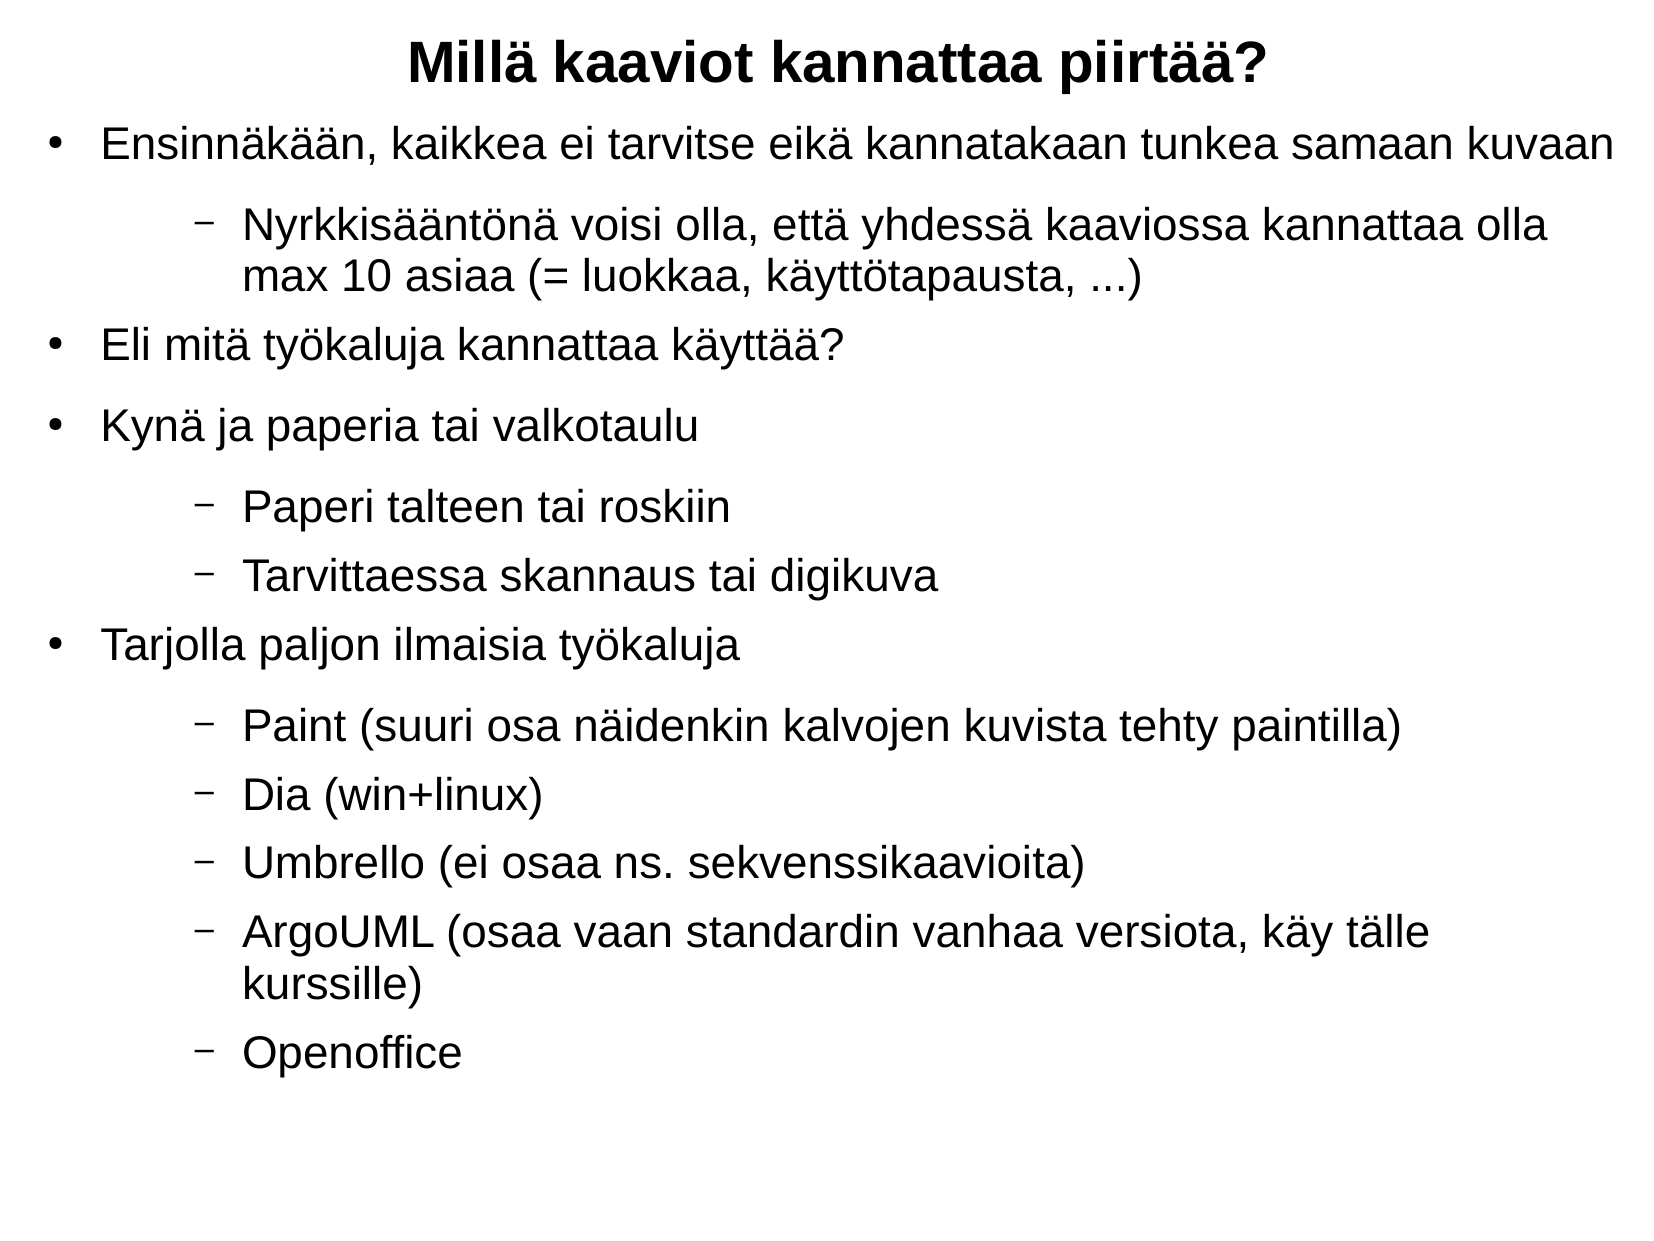

# Millä kaaviot kannattaa piirtää?
Ensinnäkään, kaikkea ei tarvitse eikä kannatakaan tunkea samaan kuvaan
Nyrkkisääntönä voisi olla, että yhdessä kaaviossa kannattaa olla max 10 asiaa (= luokkaa, käyttötapausta, ...)
Eli mitä työkaluja kannattaa käyttää?
Kynä ja paperia tai valkotaulu
Paperi talteen tai roskiin
Tarvittaessa skannaus tai digikuva
Tarjolla paljon ilmaisia työkaluja
Paint (suuri osa näidenkin kalvojen kuvista tehty paintilla)
Dia (win+linux)
Umbrello (ei osaa ns. sekvenssikaavioita)
ArgoUML (osaa vaan standardin vanhaa versiota, käy tälle kurssille)
Openoffice